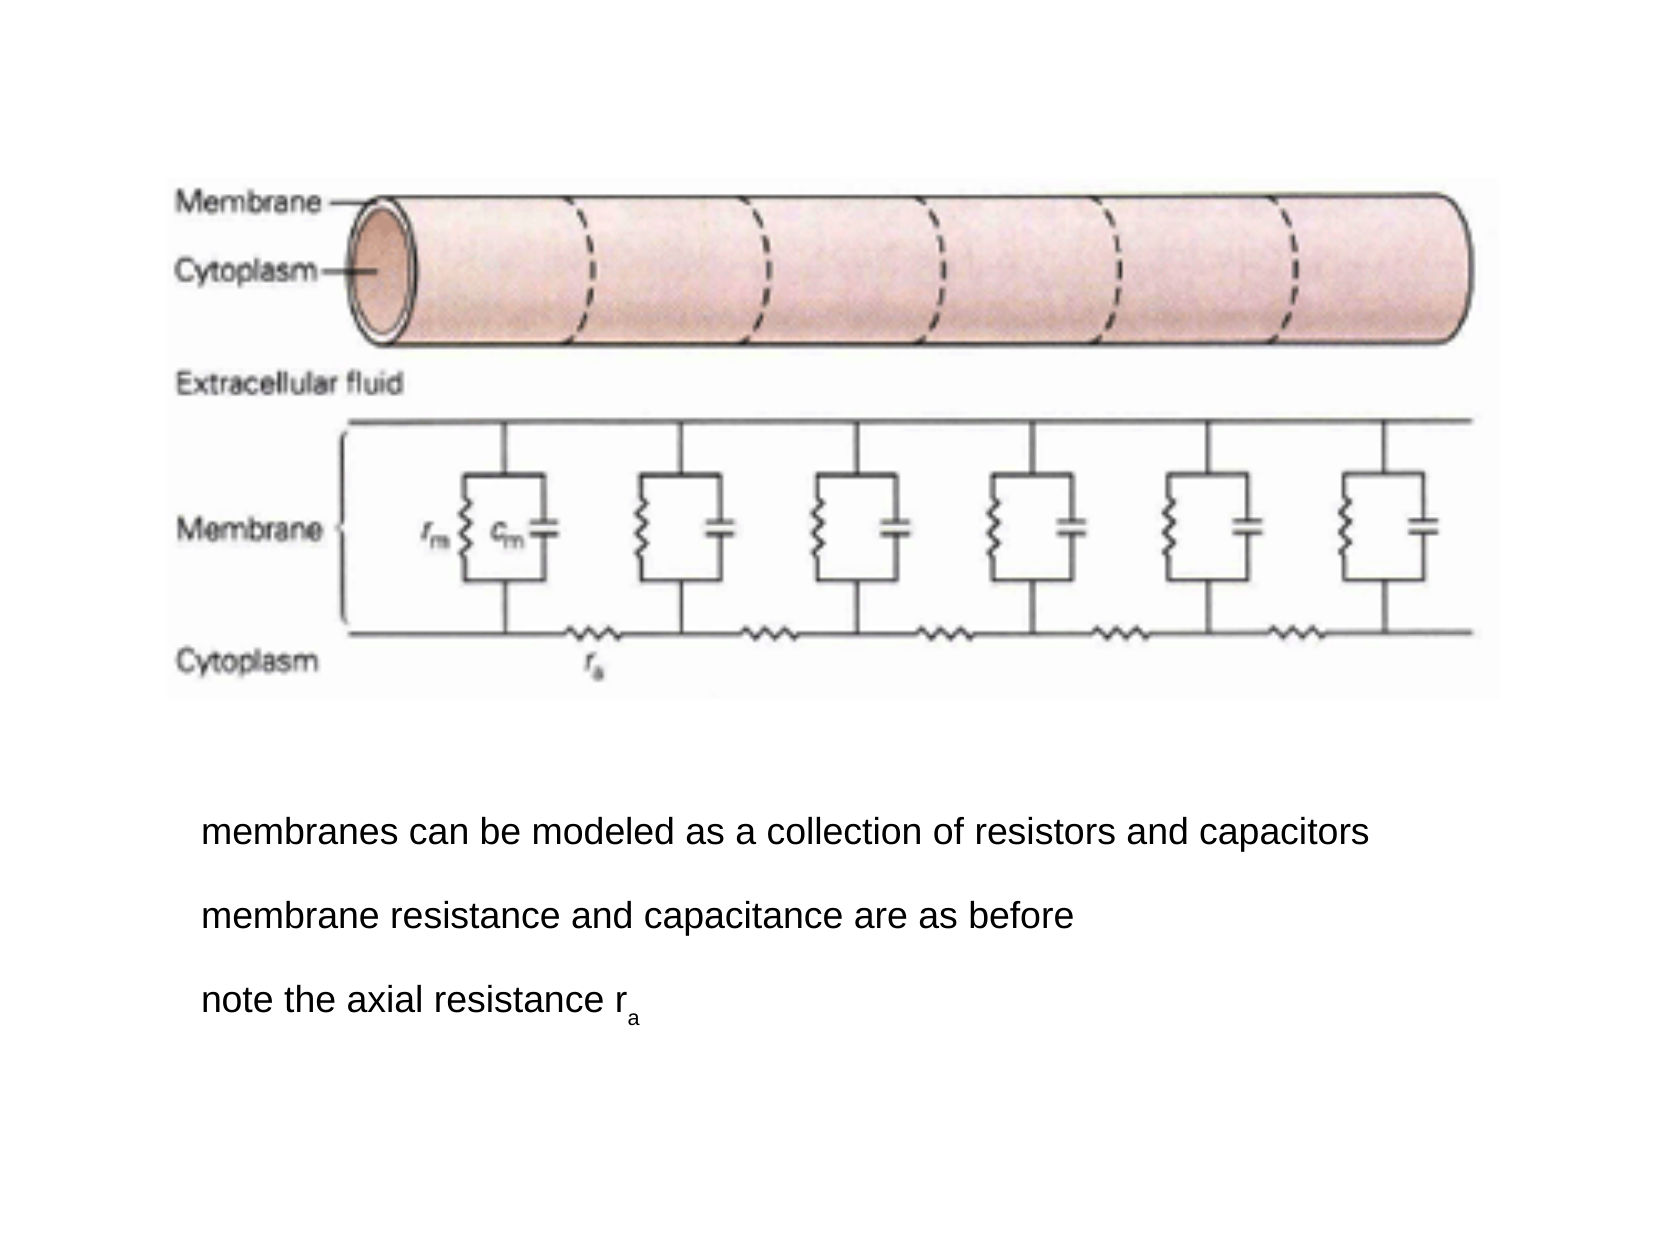

membranes can be modeled as a collection of resistors and capacitors
membrane resistance and capacitance are as before
note the axial resistance ra